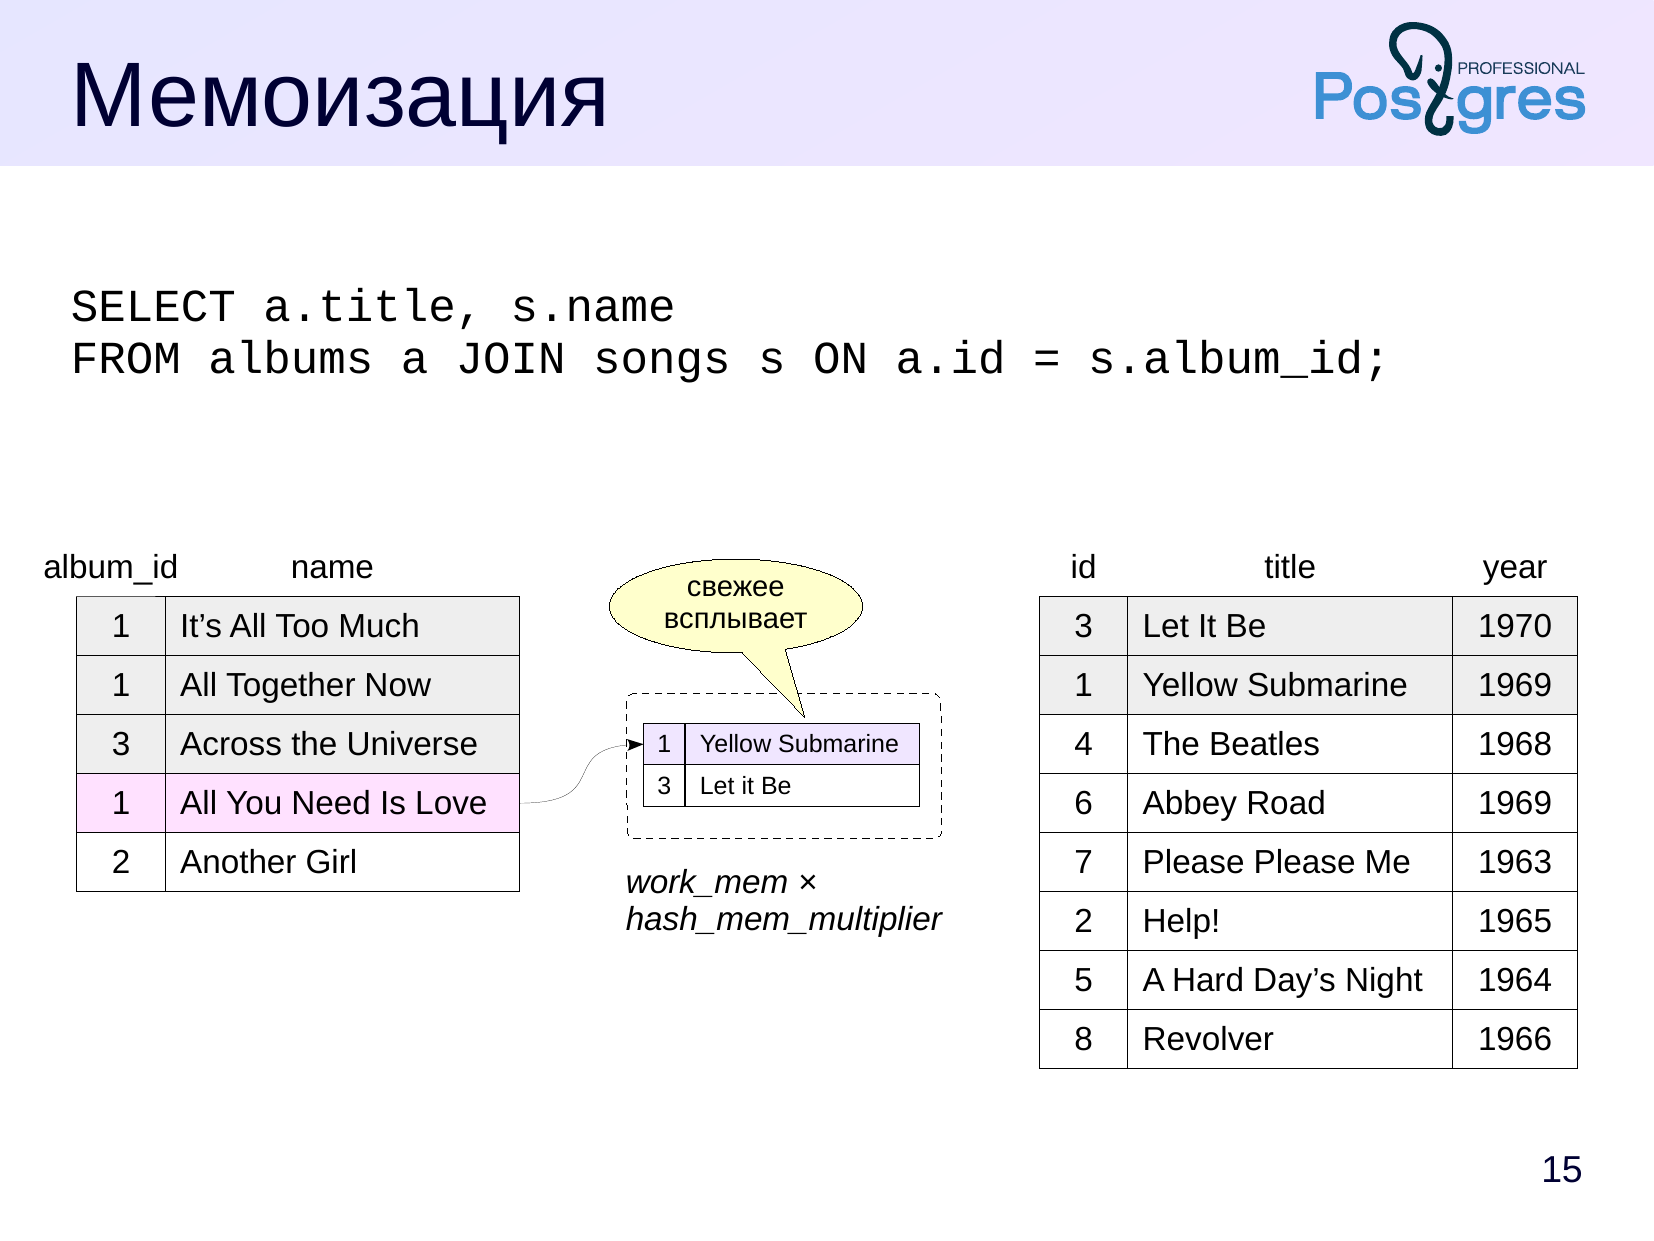

Мемоизация
# SELECT a.title, s.name FROM albums a JOIN songs s ON a.id = s.album_id;
album_id
name
id
title
year
свежее
всплывает
1
It’s All Too Much
3
Let It Be
1970
1
All Together Now
1
Yellow Submarine
1969
3
Across the Universe
4
The Beatles
1968
1
Yellow Submarine
3
Let it Be
1
1
All You Need Is Love
All You Need Is Love
6
Abbey Road
1969
2
Another Girl
7
Please Please Me
1963
work_mem ×
hash_mem_multiplier
2
Help!
1965
5
A Hard Day’s Night
1964
8
Revolver
1966